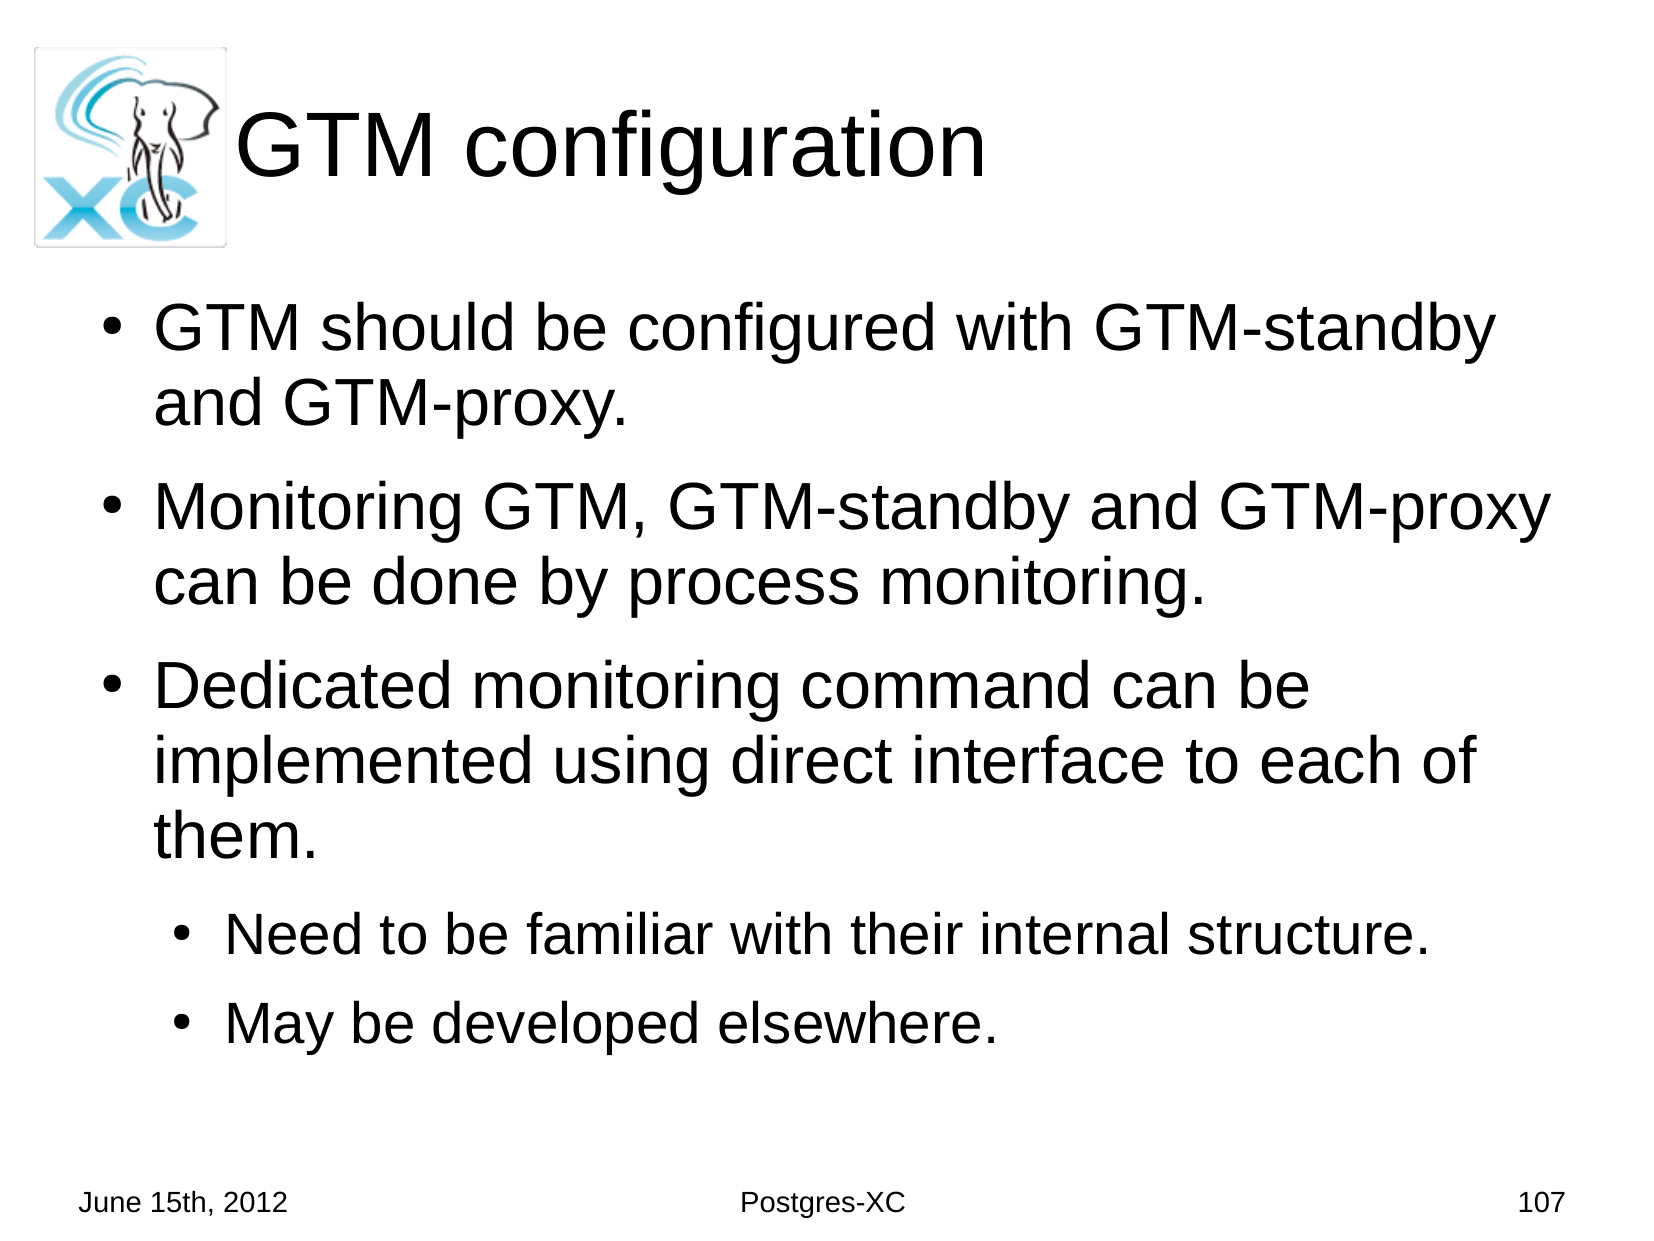

# GTM configuration
GTM should be configured with GTM-standby and GTM-proxy.
Monitoring GTM, GTM-standby and GTM-proxy can be done by process monitoring.
Dedicated monitoring command can be implemented using direct interface to each of them.
Need to be familiar with their internal structure.
May be developed elsewhere.
107